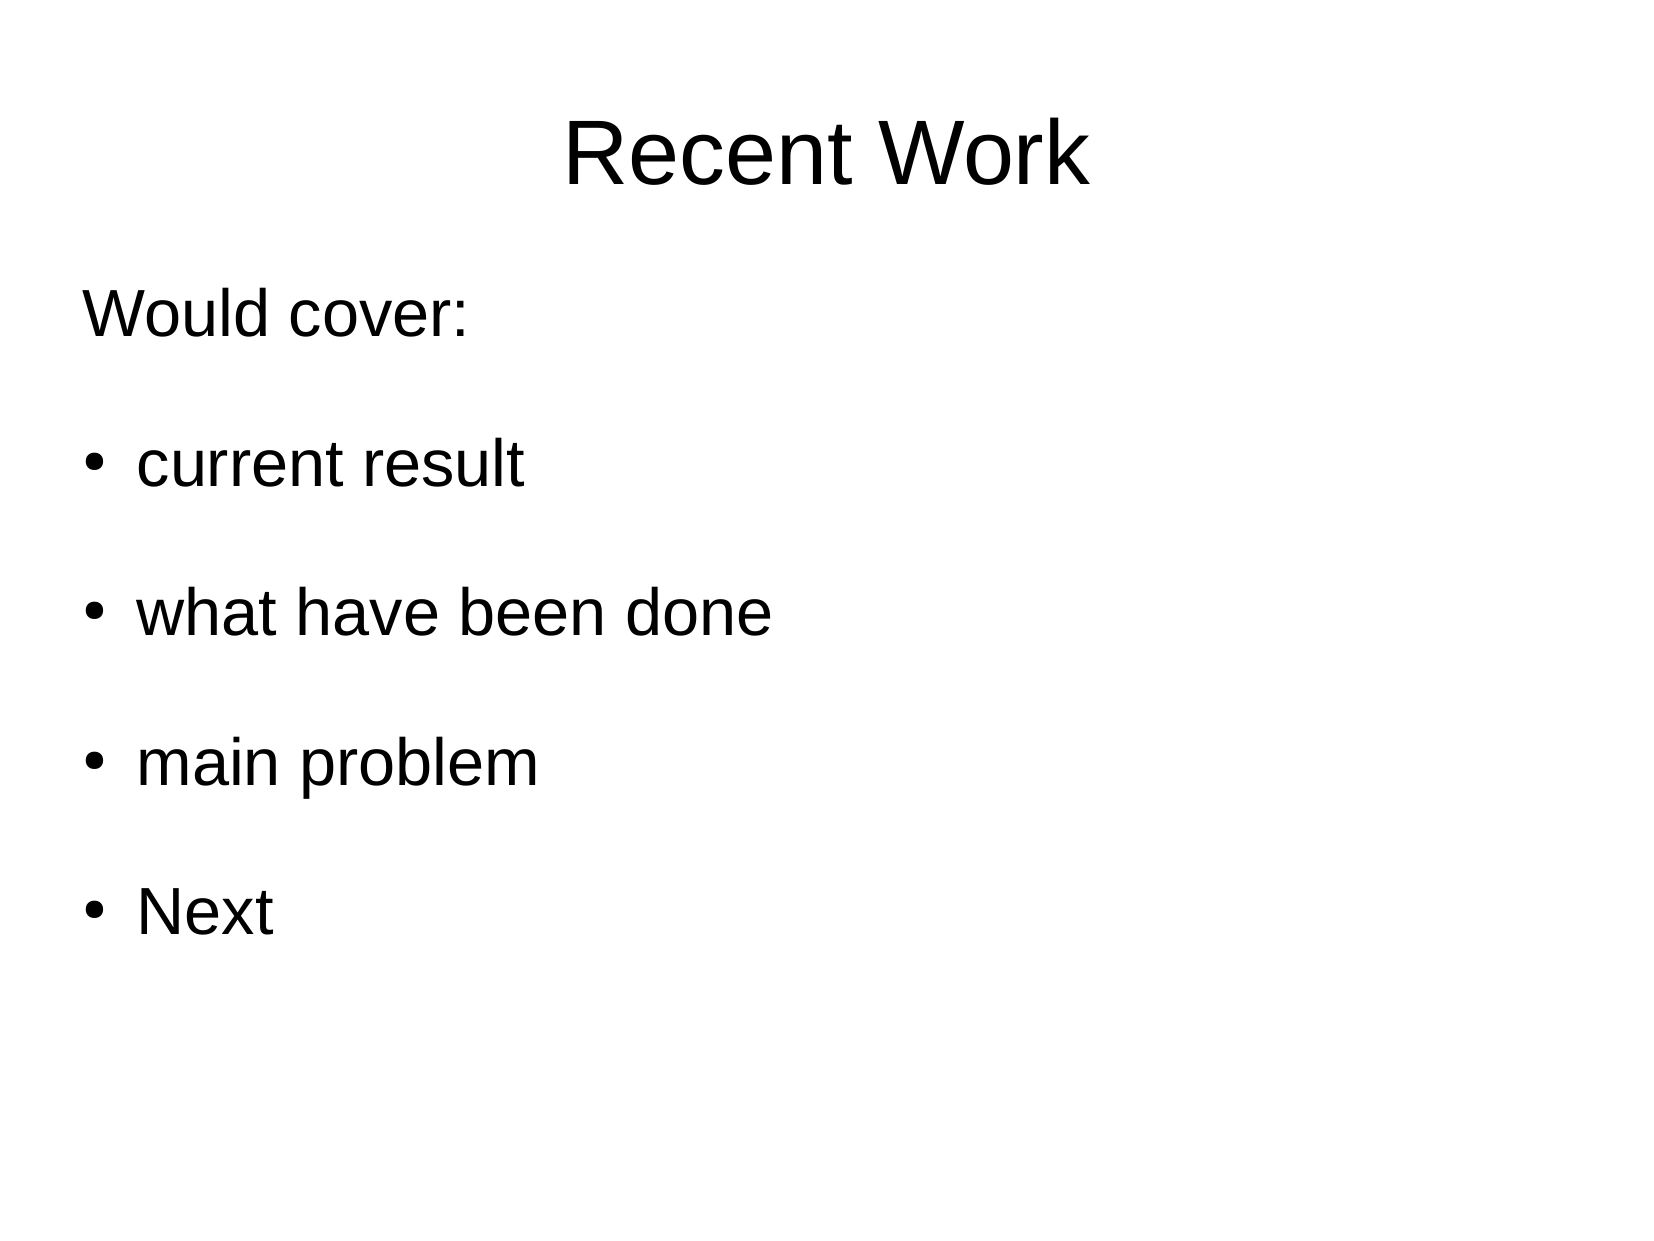

# Recent Work
Would cover:
 current result
 what have been done
 main problem
 Next